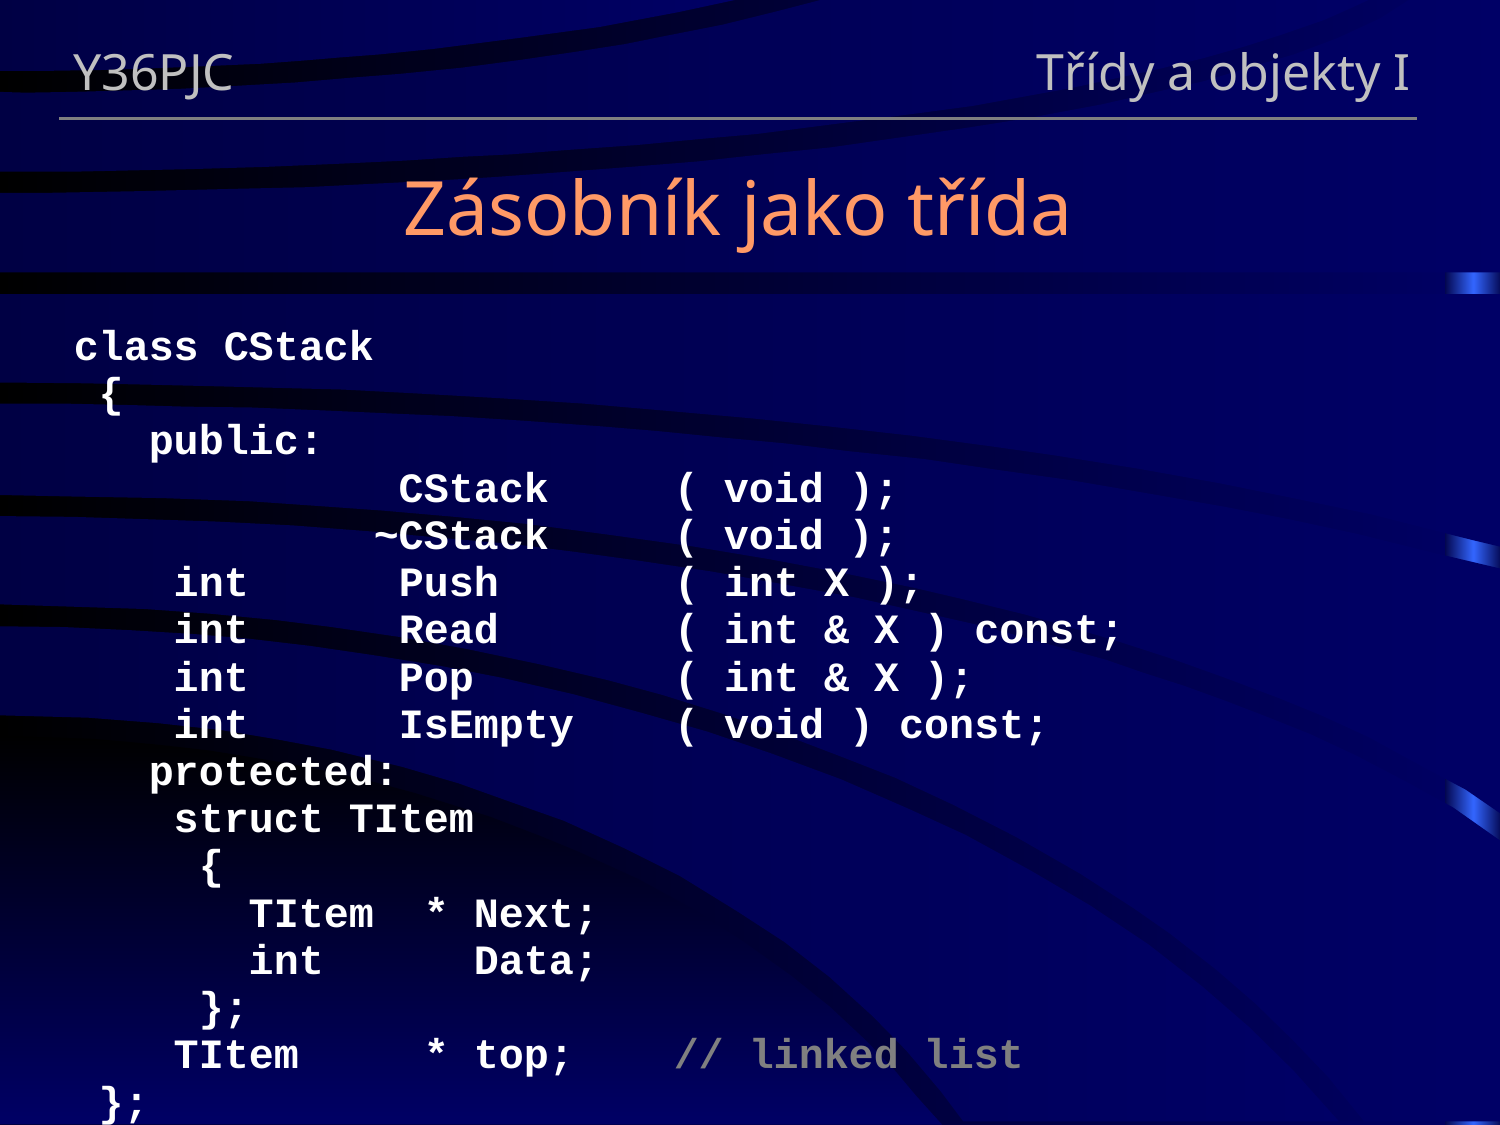

Y36PJC
Třídy a objekty I
Zásobník jako třída
class CStack
 {
 public:
 CStack ( void );
 ~CStack ( void );
 int Push ( int X );
 int Read ( int & X ) const;
 int Pop ( int & X );
 int IsEmpty ( void ) const;
 protected:
 struct TItem
 {
 TItem * Next;
 int Data;
 };
 TItem * top; // linked list
 };